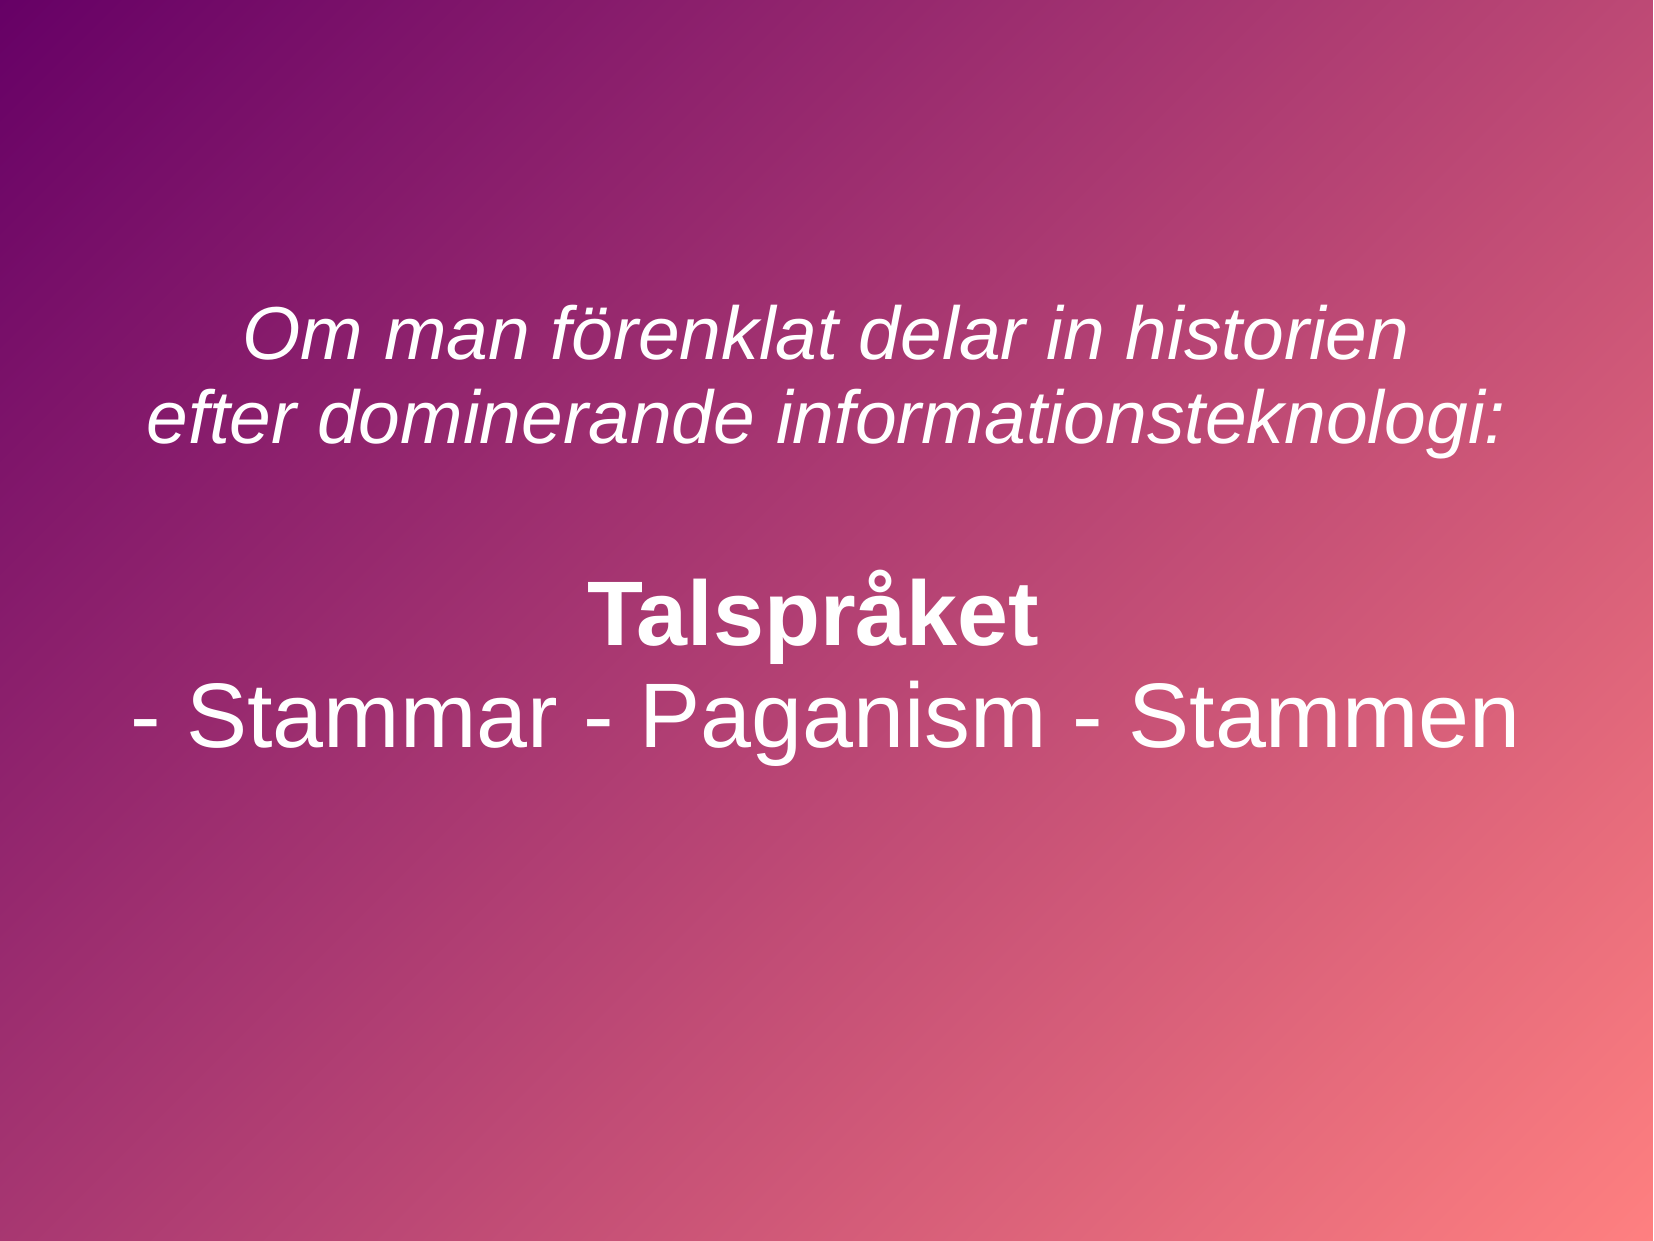

# Om man förenklat delar in historien efter dominerande informationsteknologi:
Talspråket
- Stammar - Paganism - Stammen